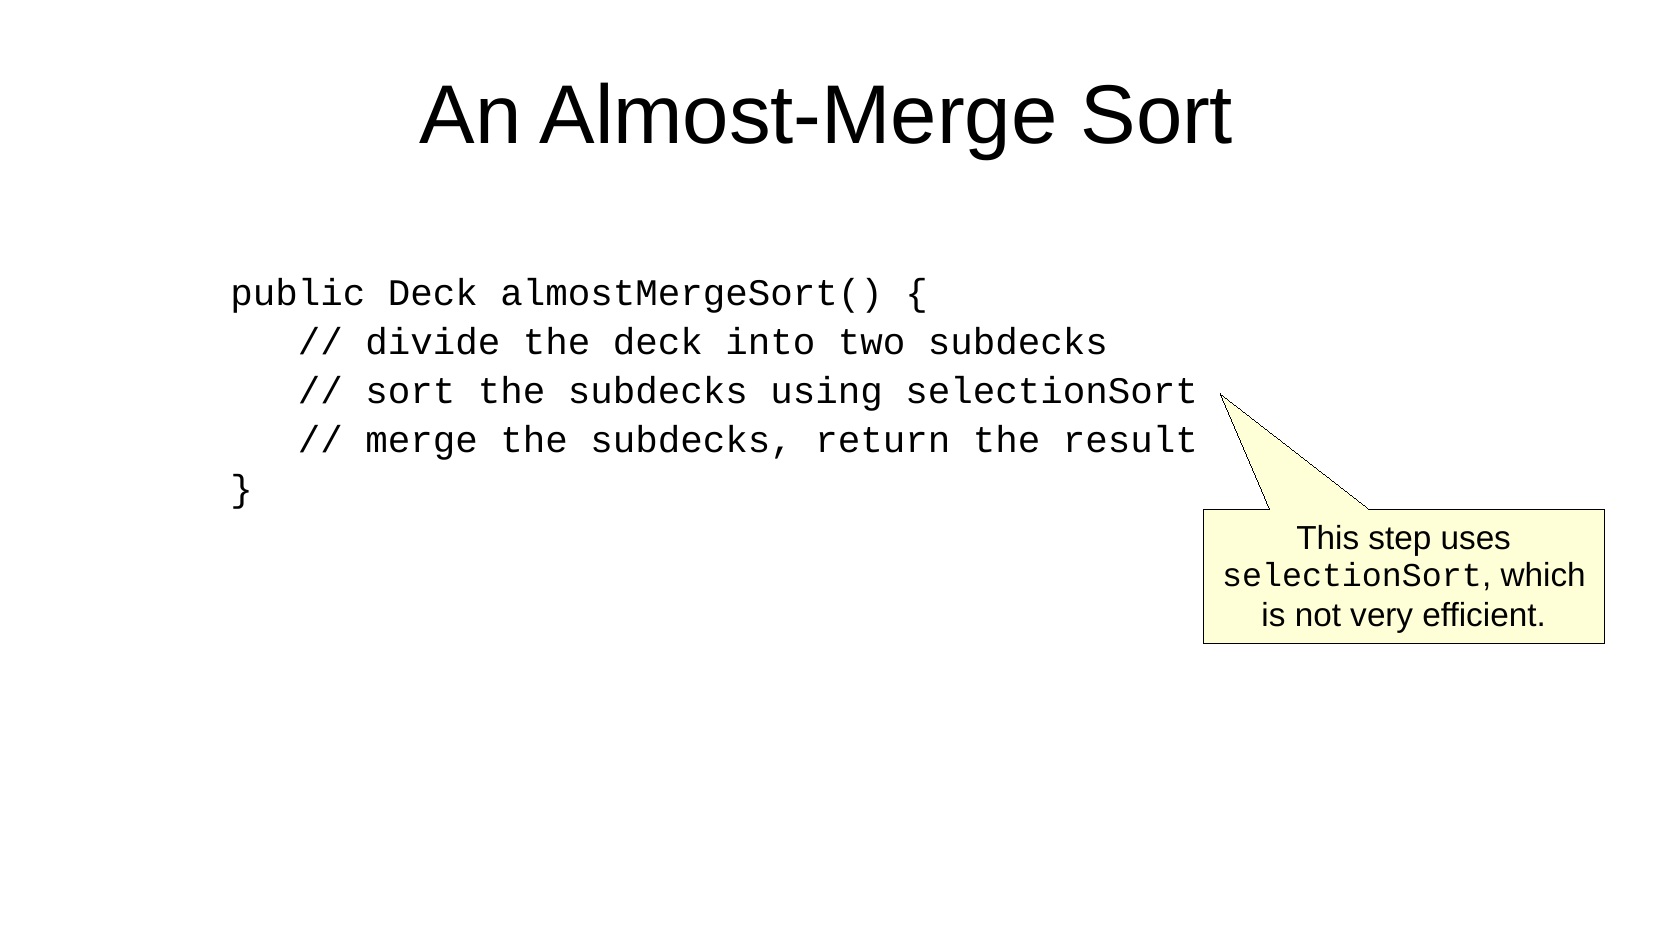

# An Almost-Merge Sort
public Deck almostMergeSort() {
 // divide the deck into two subdecks
 // sort the subdecks using selectionSort
 // merge the subdecks, return the result
}
This step uses
selectionSort, which
is not very efficient.